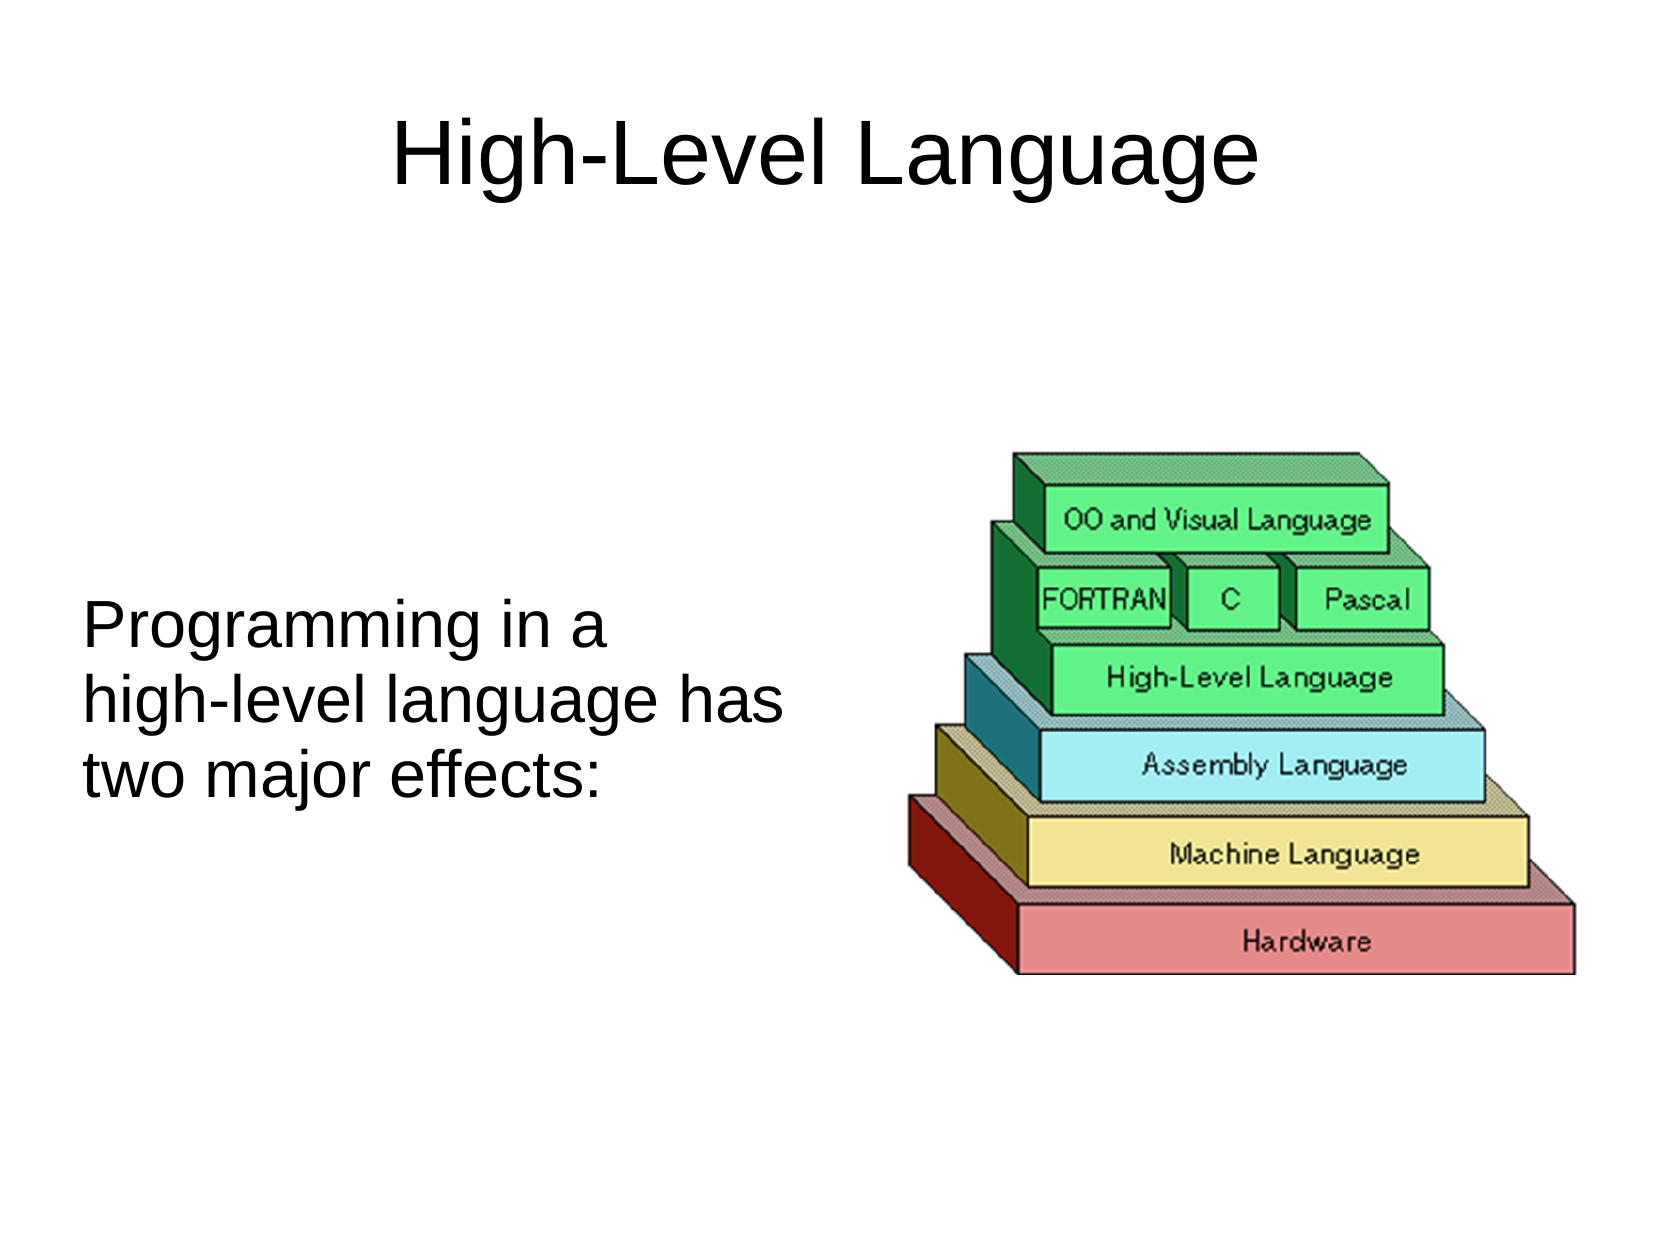

# High-Level Language
Programming in a
high-level language has
two major effects: